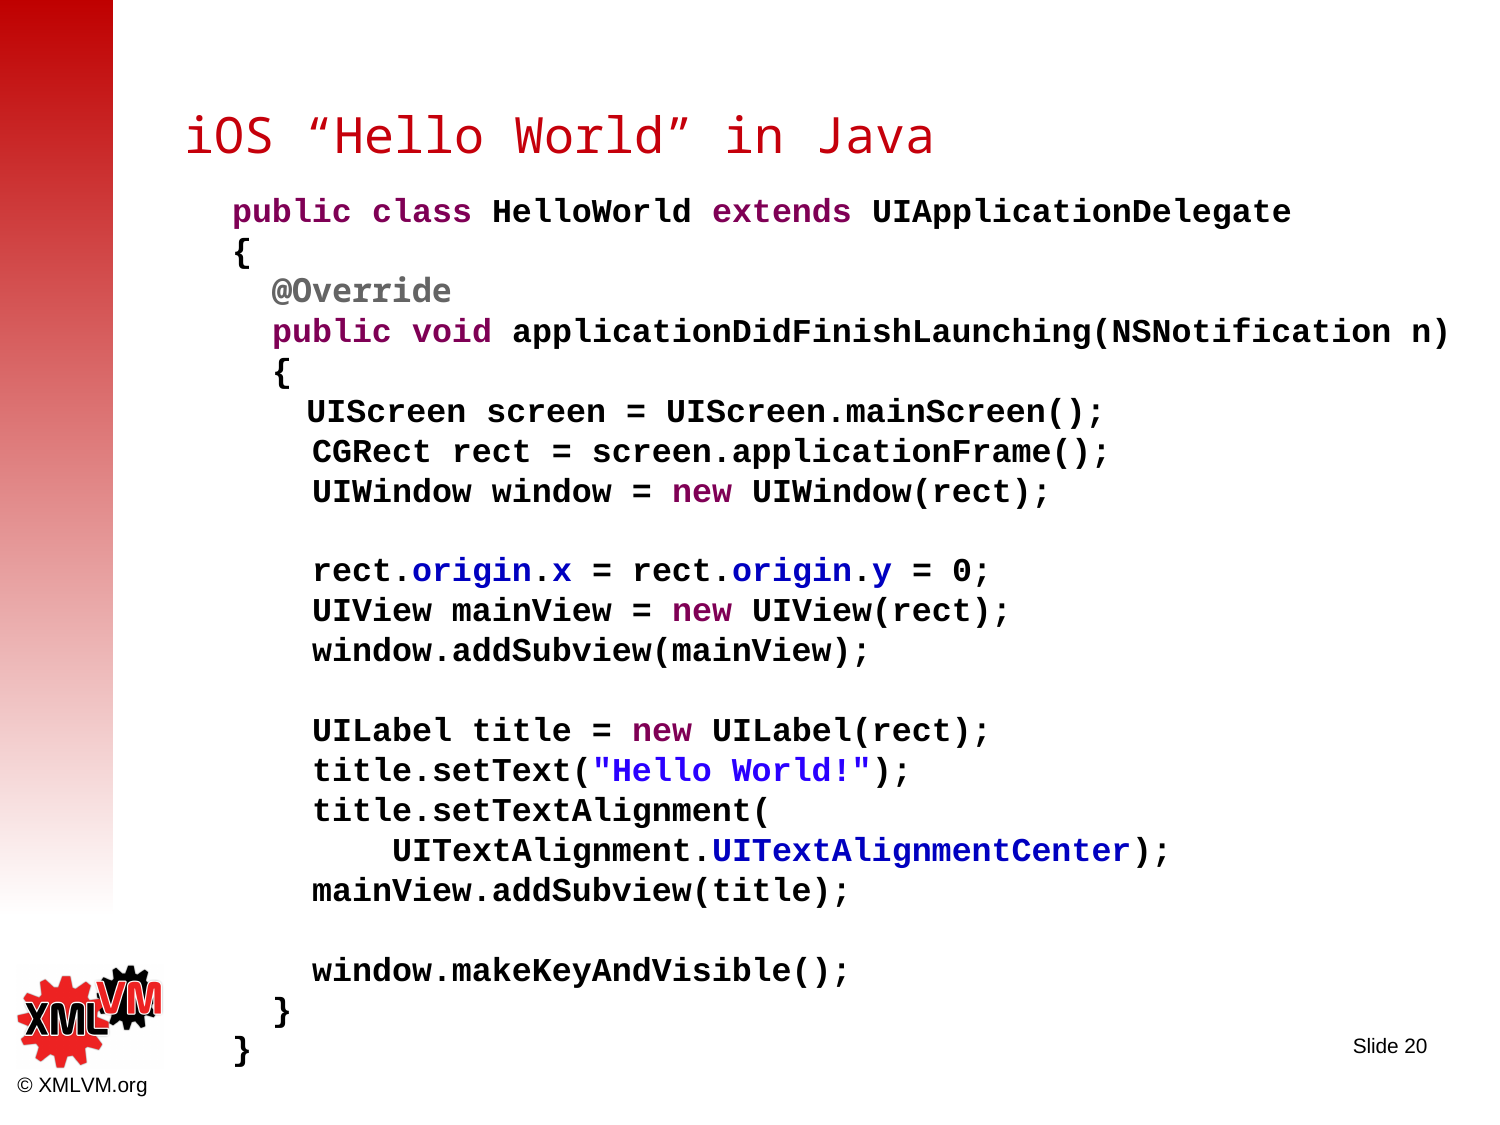

# iOS “Hello World” in Java
public class HelloWorld extends UIApplicationDelegate
{
 @Override
 public void applicationDidFinishLaunching(NSNotification n)
 {
 UIScreen screen = UIScreen.mainScreen();
 CGRect rect = screen.applicationFrame();
 UIWindow window = new UIWindow(rect);
 rect.origin.x = rect.origin.y = 0;
 UIView mainView = new UIView(rect);
 window.addSubview(mainView);
 UILabel title = new UILabel(rect);
 title.setText("Hello World!");
 title.setTextAlignment(
 UITextAlignment.UITextAlignmentCenter);
 mainView.addSubview(title);
 window.makeKeyAndVisible();
 }
}